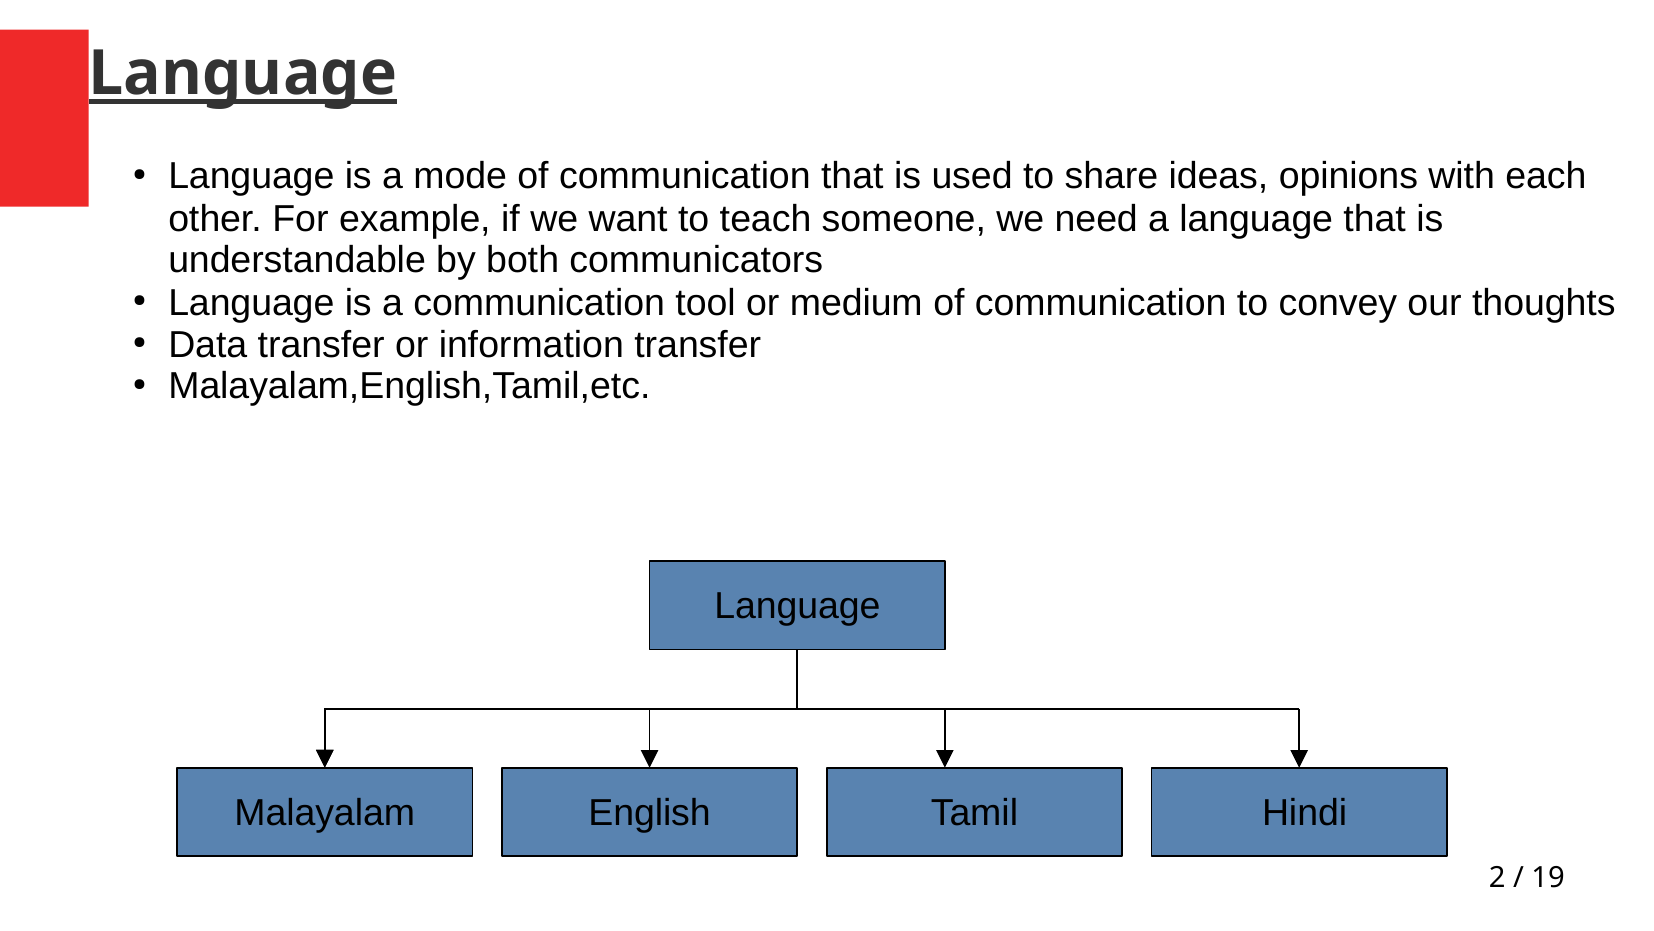

# Language
Language is a mode of communication that is used to share ideas, opinions with each other. For example, if we want to teach someone, we need a language that is understandable by both communicators
Language is a communication tool or medium of communication to convey our thoughts
Data transfer or information transfer
Malayalam,English,Tamil,etc.
Language
Malayalam
English
Tamil
 Hindi
2